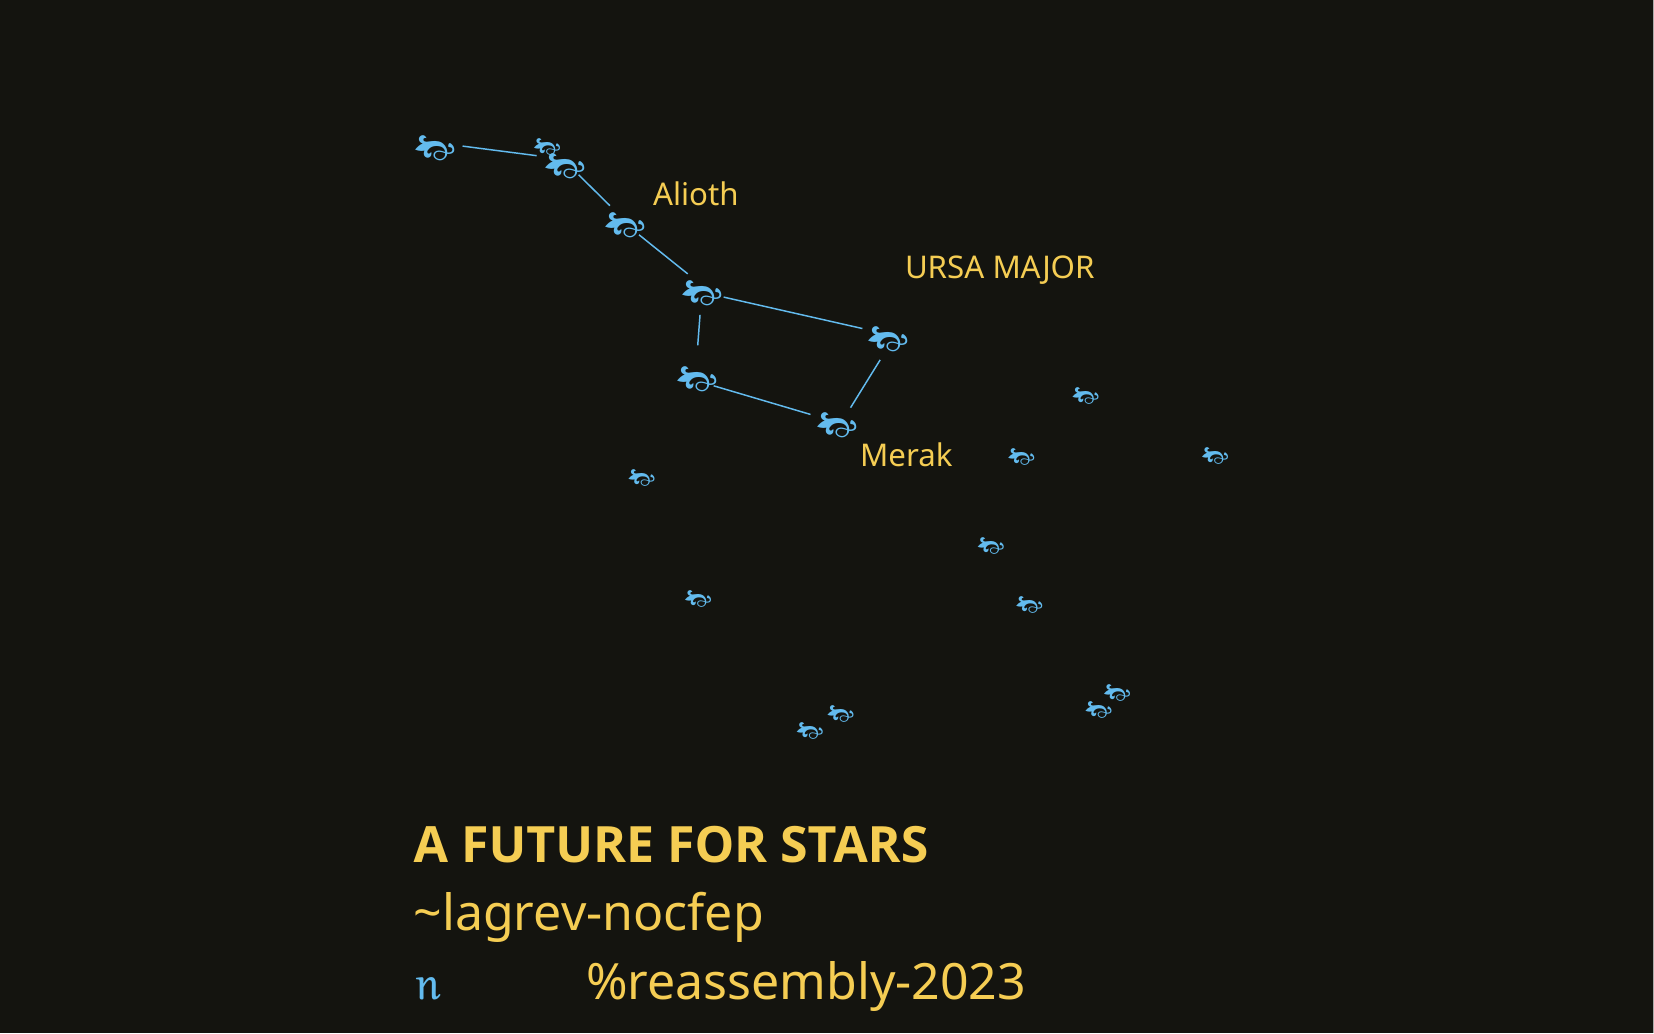




Alioth

URSA MAJOR





Merak










A FUTURE FOR STARS ~lagrev-nocfep
 %reassembly-2023